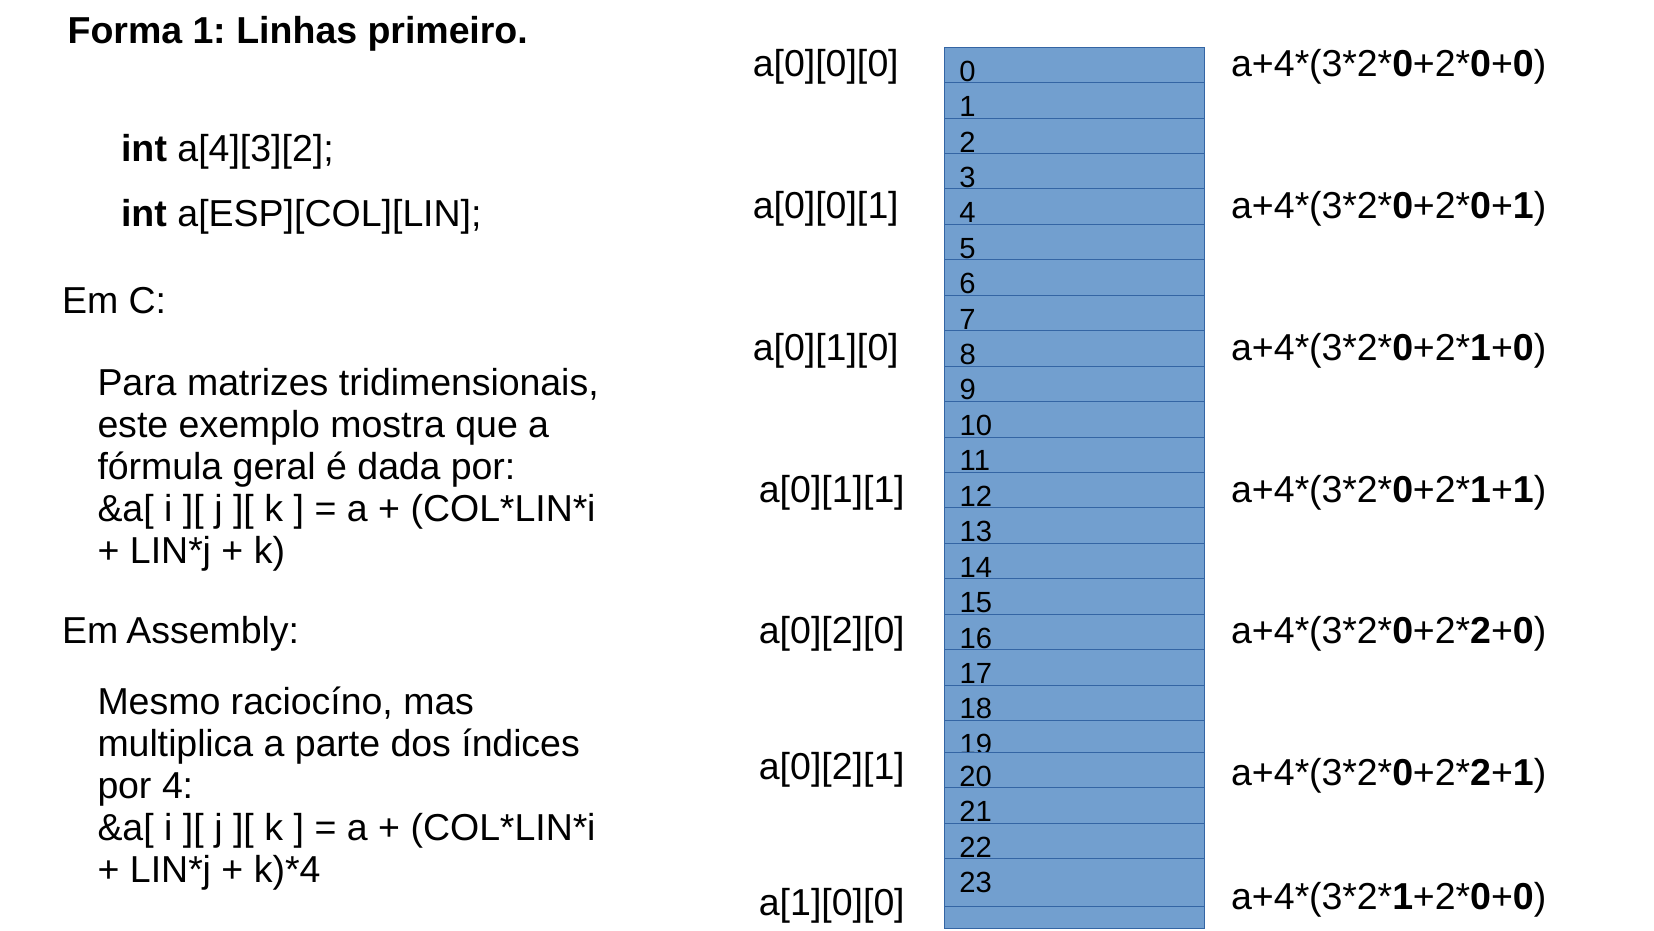

Forma 1: Linhas primeiro.
a[0][0][0]
a+4*(3*2*0+2*0+0)
0
1
2
int a[4][3][2];
3
a[0][0][1]
a+4*(3*2*0+2*0+1)
int a[ESP][COL][LIN];
4
5
6
Em C:
7
a[0][1][0]
a+4*(3*2*0+2*1+0)
8
Para matrizes tridimensionais, este exemplo mostra que a fórmula geral é dada por:
&a[ i ][ j ][ k ] = a + (COL*LIN*i + LIN*j + k)
9
10
11
a[0][1][1]
a+4*(3*2*0+2*1+1)
12
13
14
15
Em Assembly:
a[0][2][0]
a+4*(3*2*0+2*2+0)
16
17
Mesmo raciocíno, mas multiplica a parte dos índices por 4:
&a[ i ][ j ][ k ] = a + (COL*LIN*i + LIN*j + k)*4
18
19
a[0][2][1]
a+4*(3*2*0+2*2+1)
20
21
22
23
a+4*(3*2*1+2*0+0)
a[1][0][0]